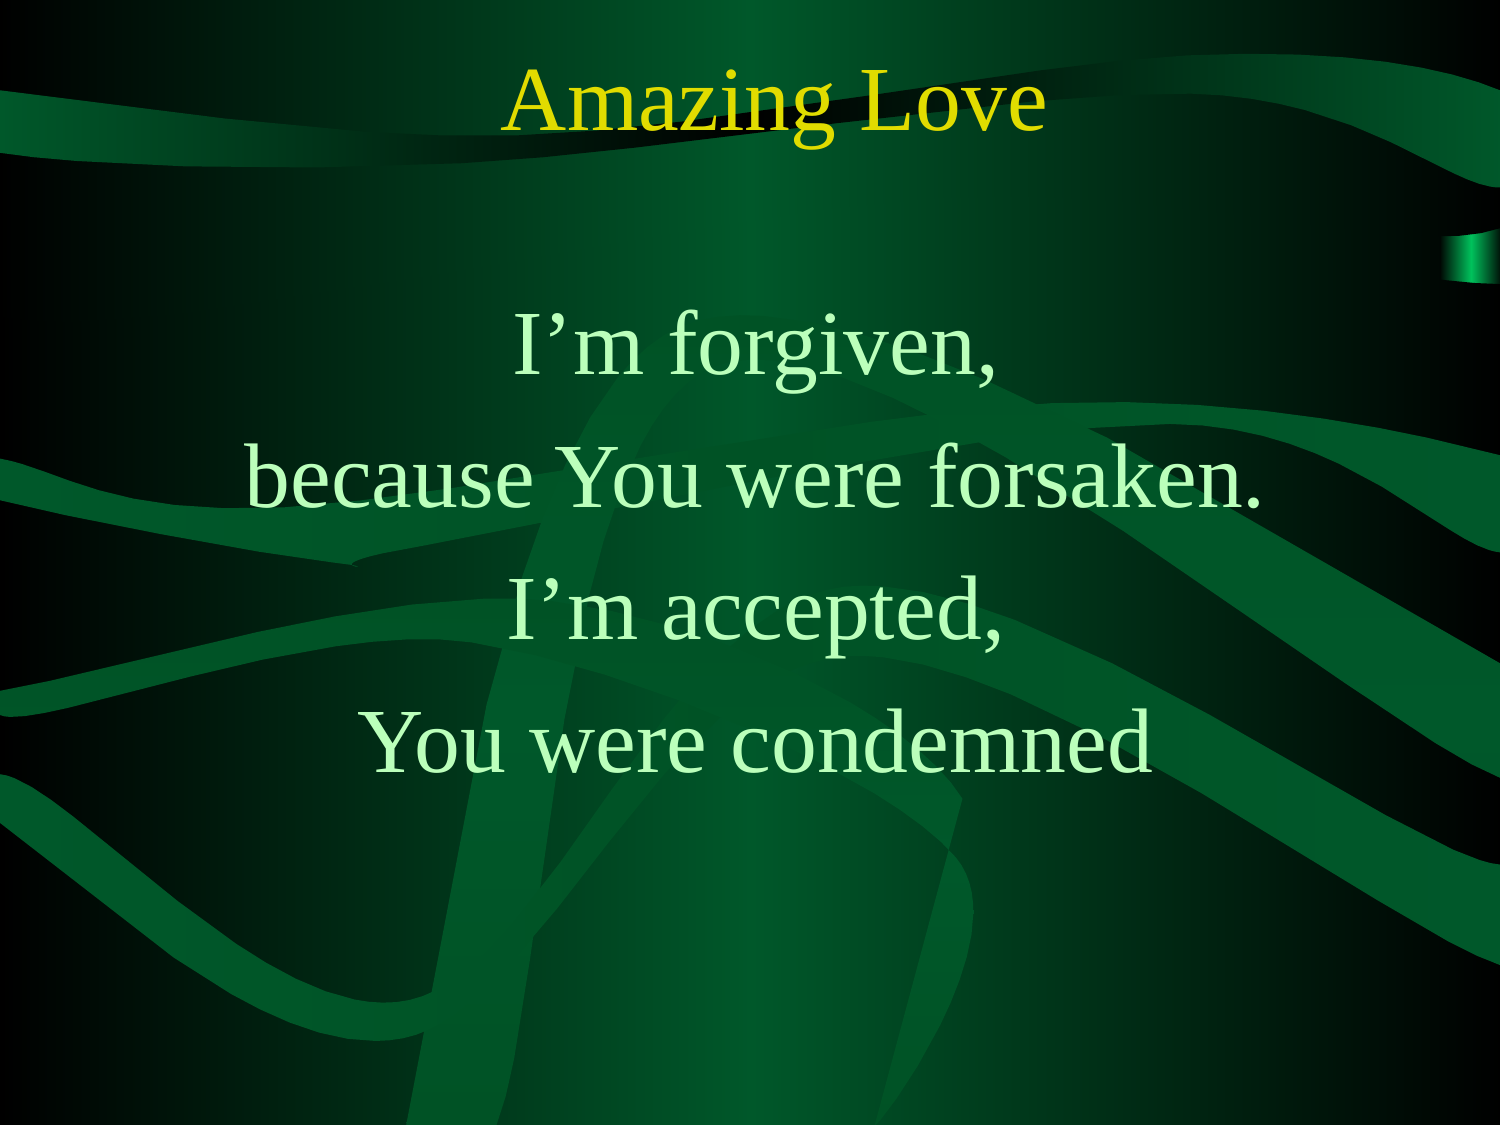

# Amazing Love
I’m forgiven,
because You were forsaken.
I’m accepted,
You were condemned